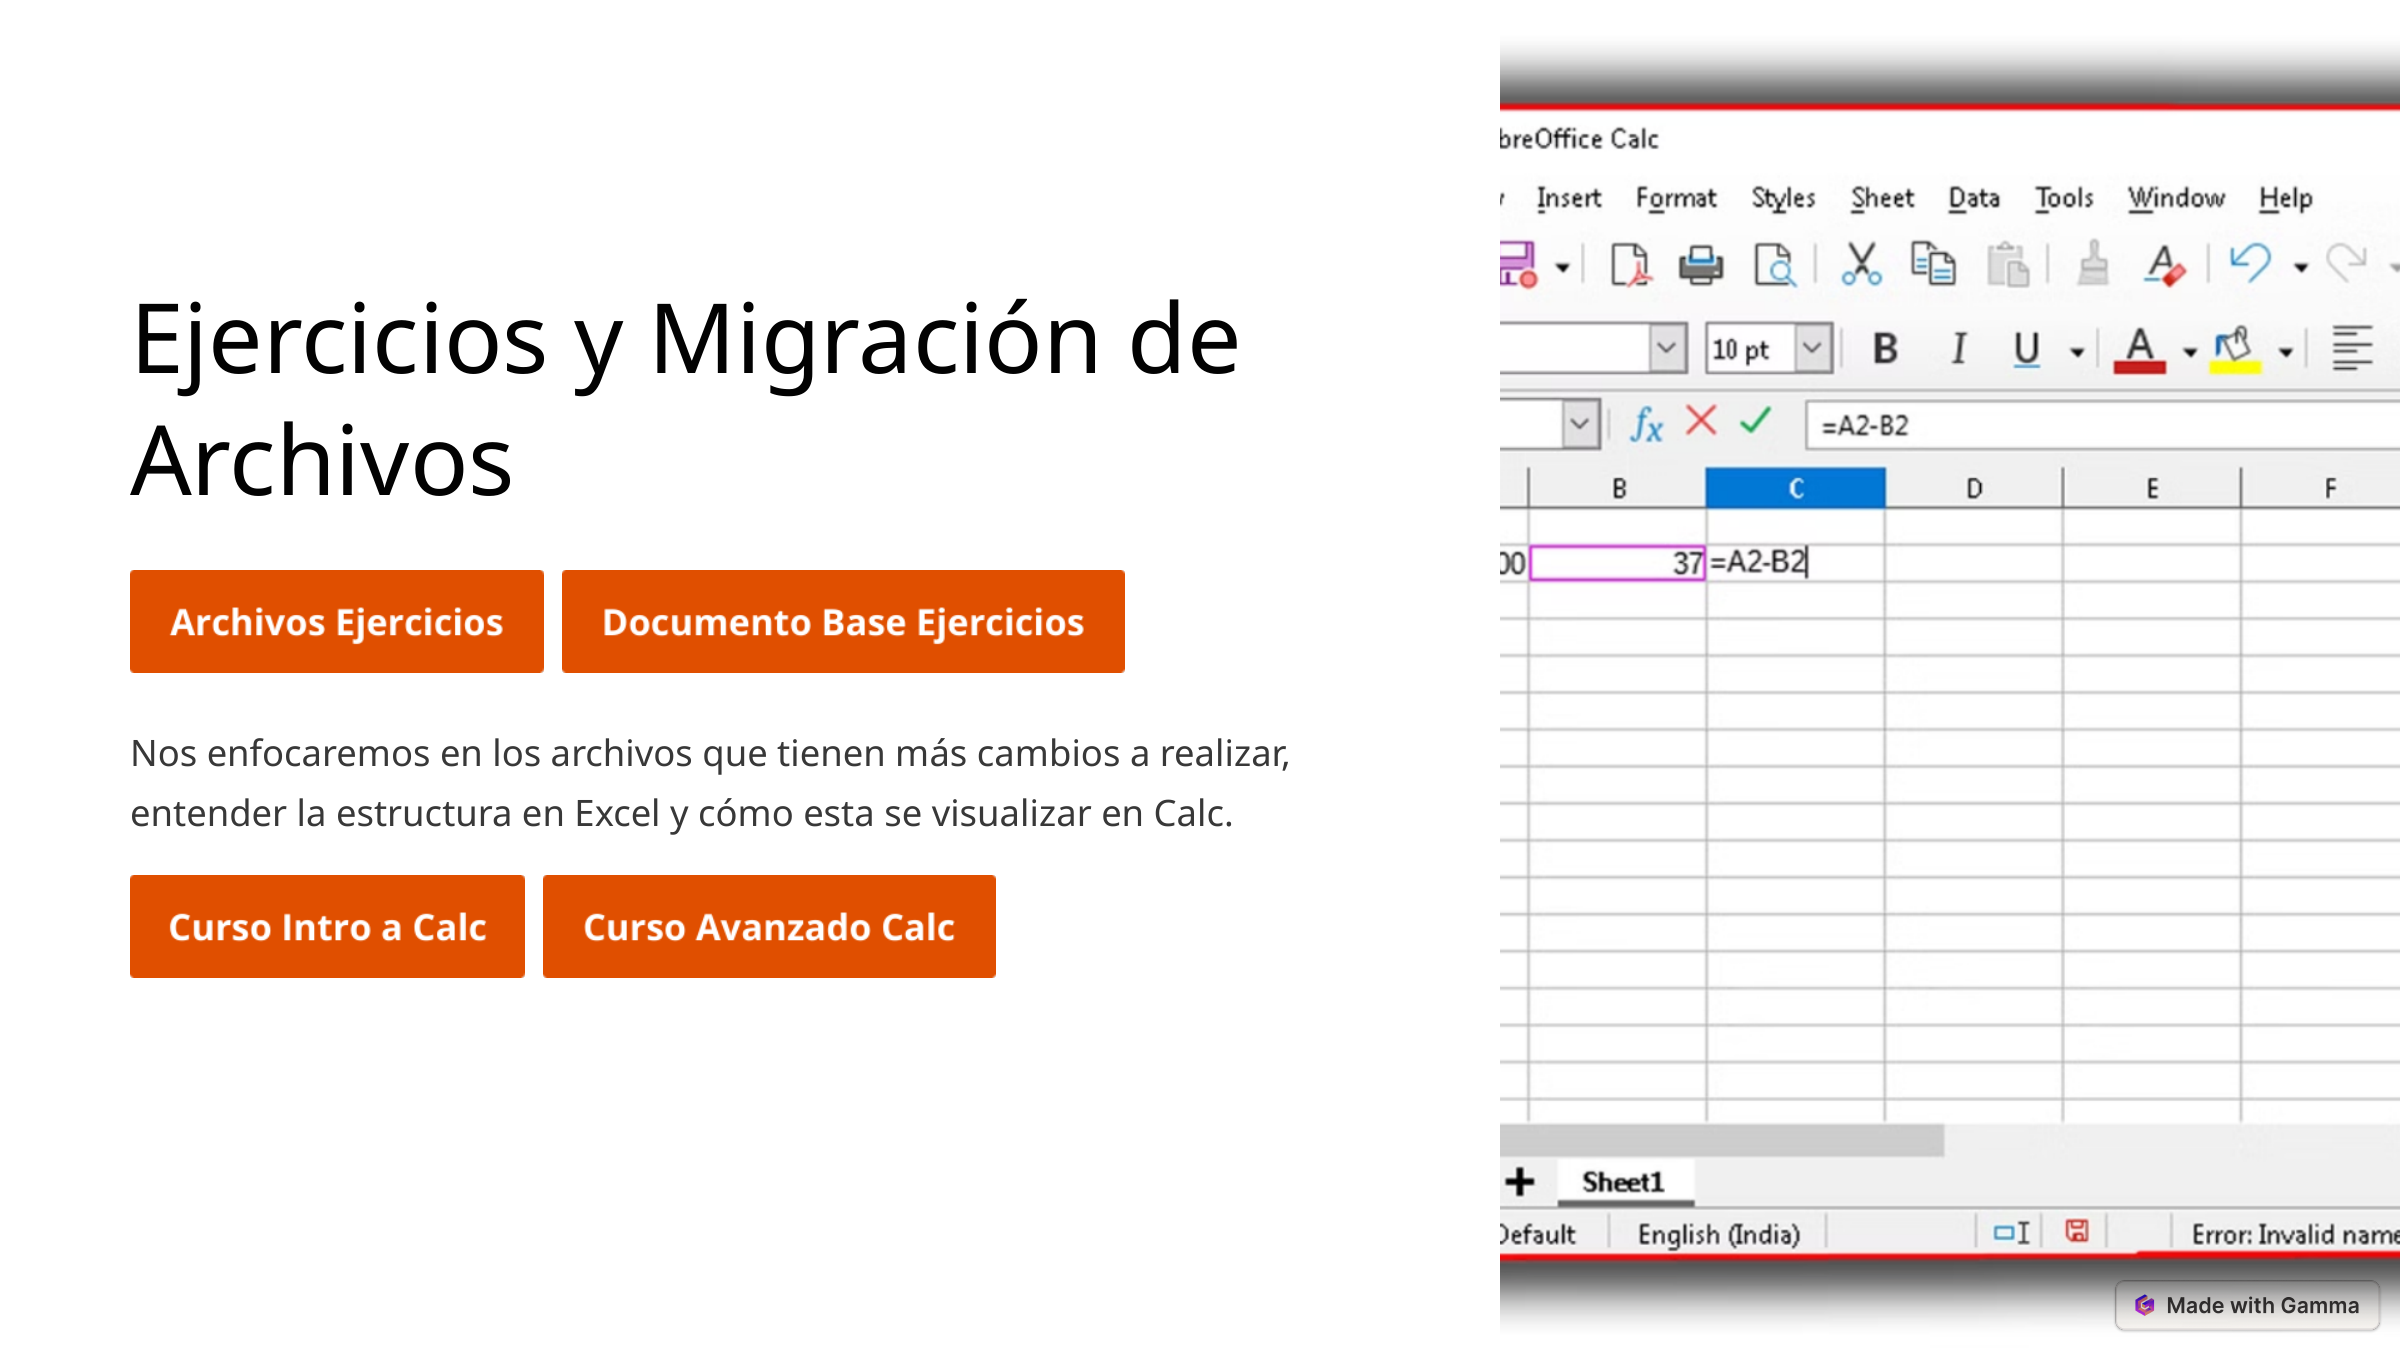

Ejercicios y Migración de Archivos
Nos enfocaremos en los archivos que tienen más cambios a realizar, entender la estructura en Excel y cómo esta se visualizar en Calc.